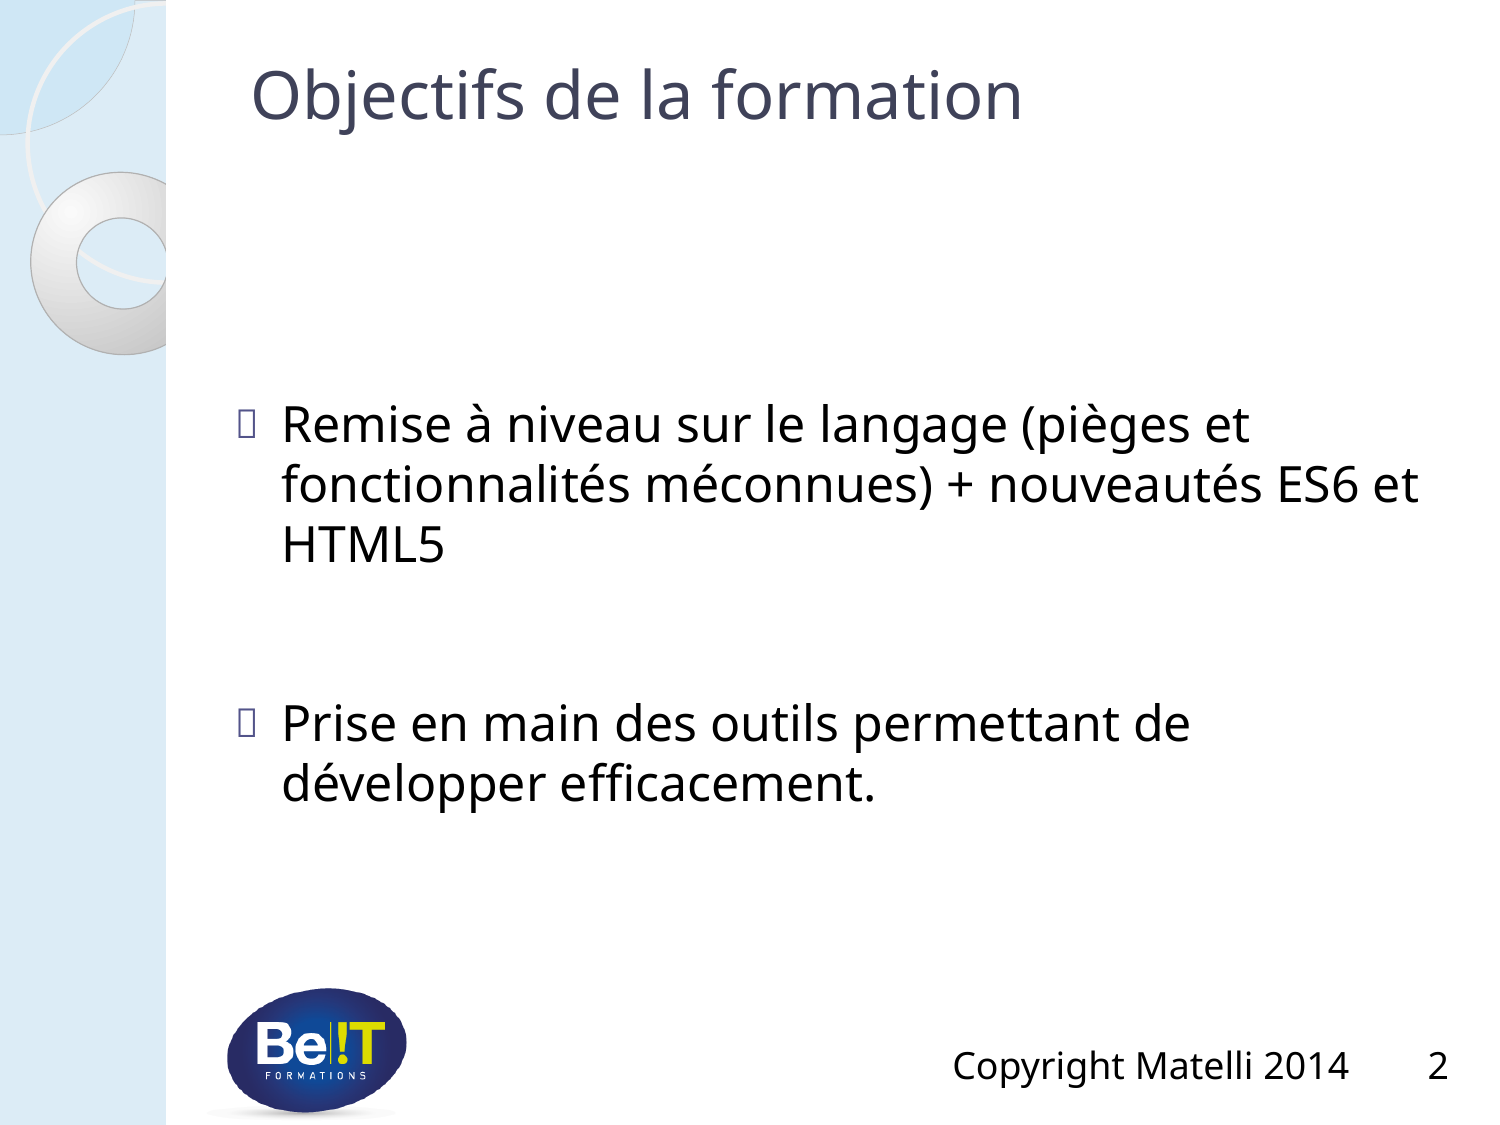

# Objectifs de la formation
Remise à niveau sur le langage (pièges et fonctionnalités méconnues) + nouveautés ES6 et HTML5
Prise en main des outils permettant de développer efficacement.
Copyright Matelli 2014